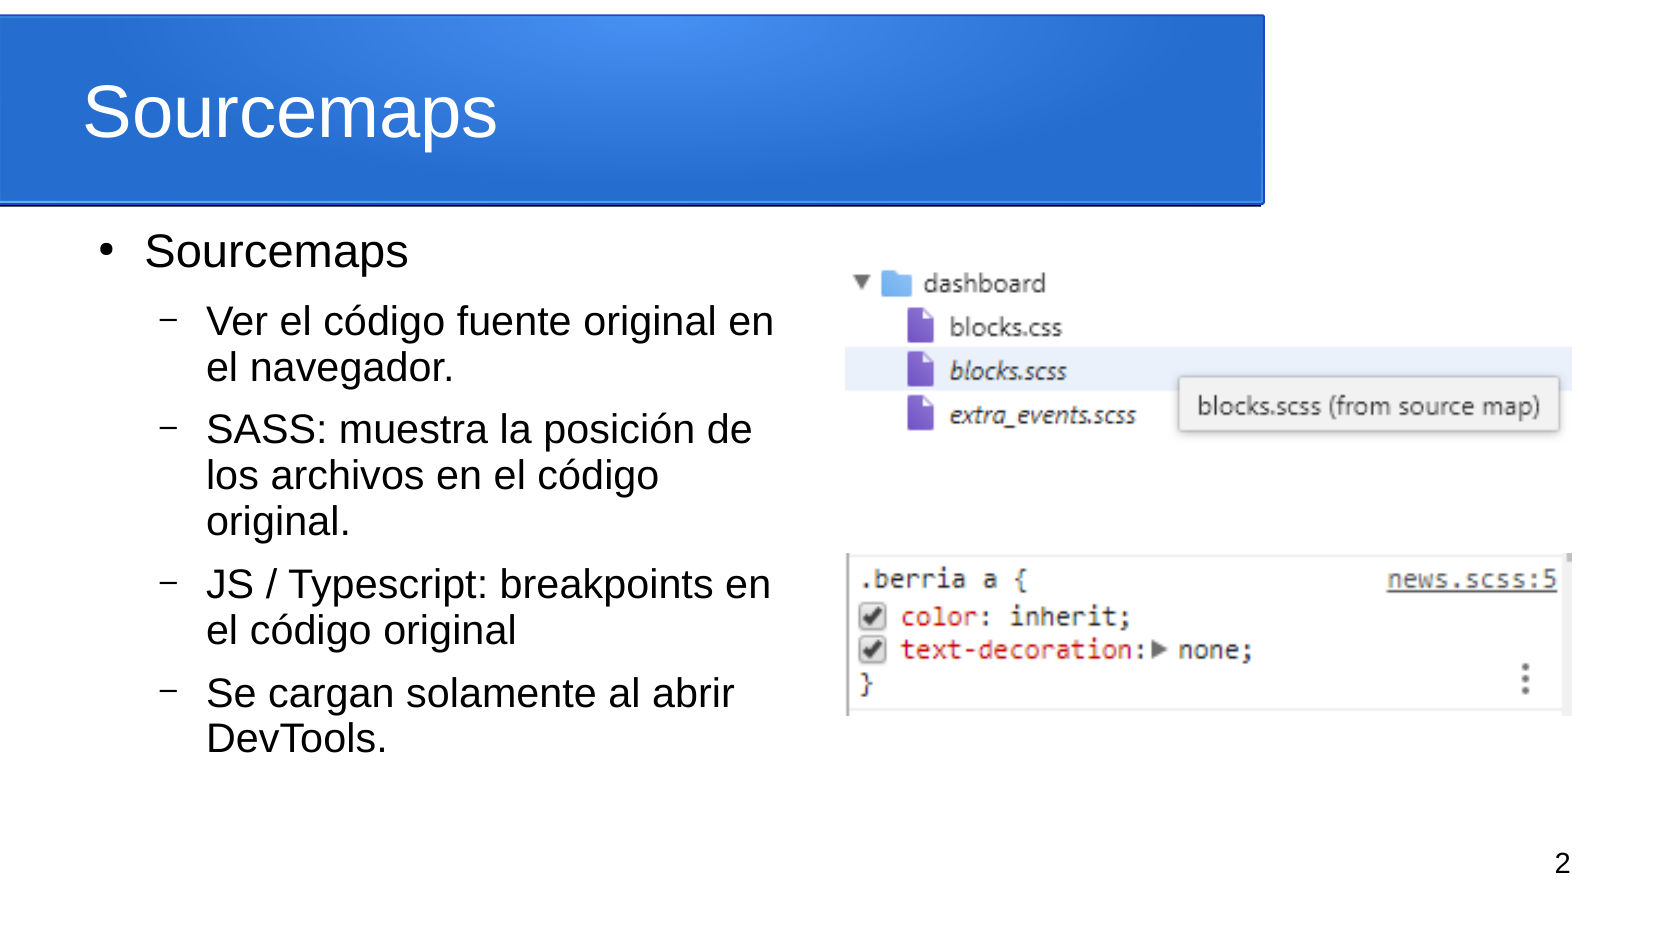

# Sourcemaps
Sourcemaps
Ver el código fuente original en el navegador.
SASS: muestra la posición de los archivos en el código original.
JS / Typescript: breakpoints en el código original
Se cargan solamente al abrir DevTools.
2